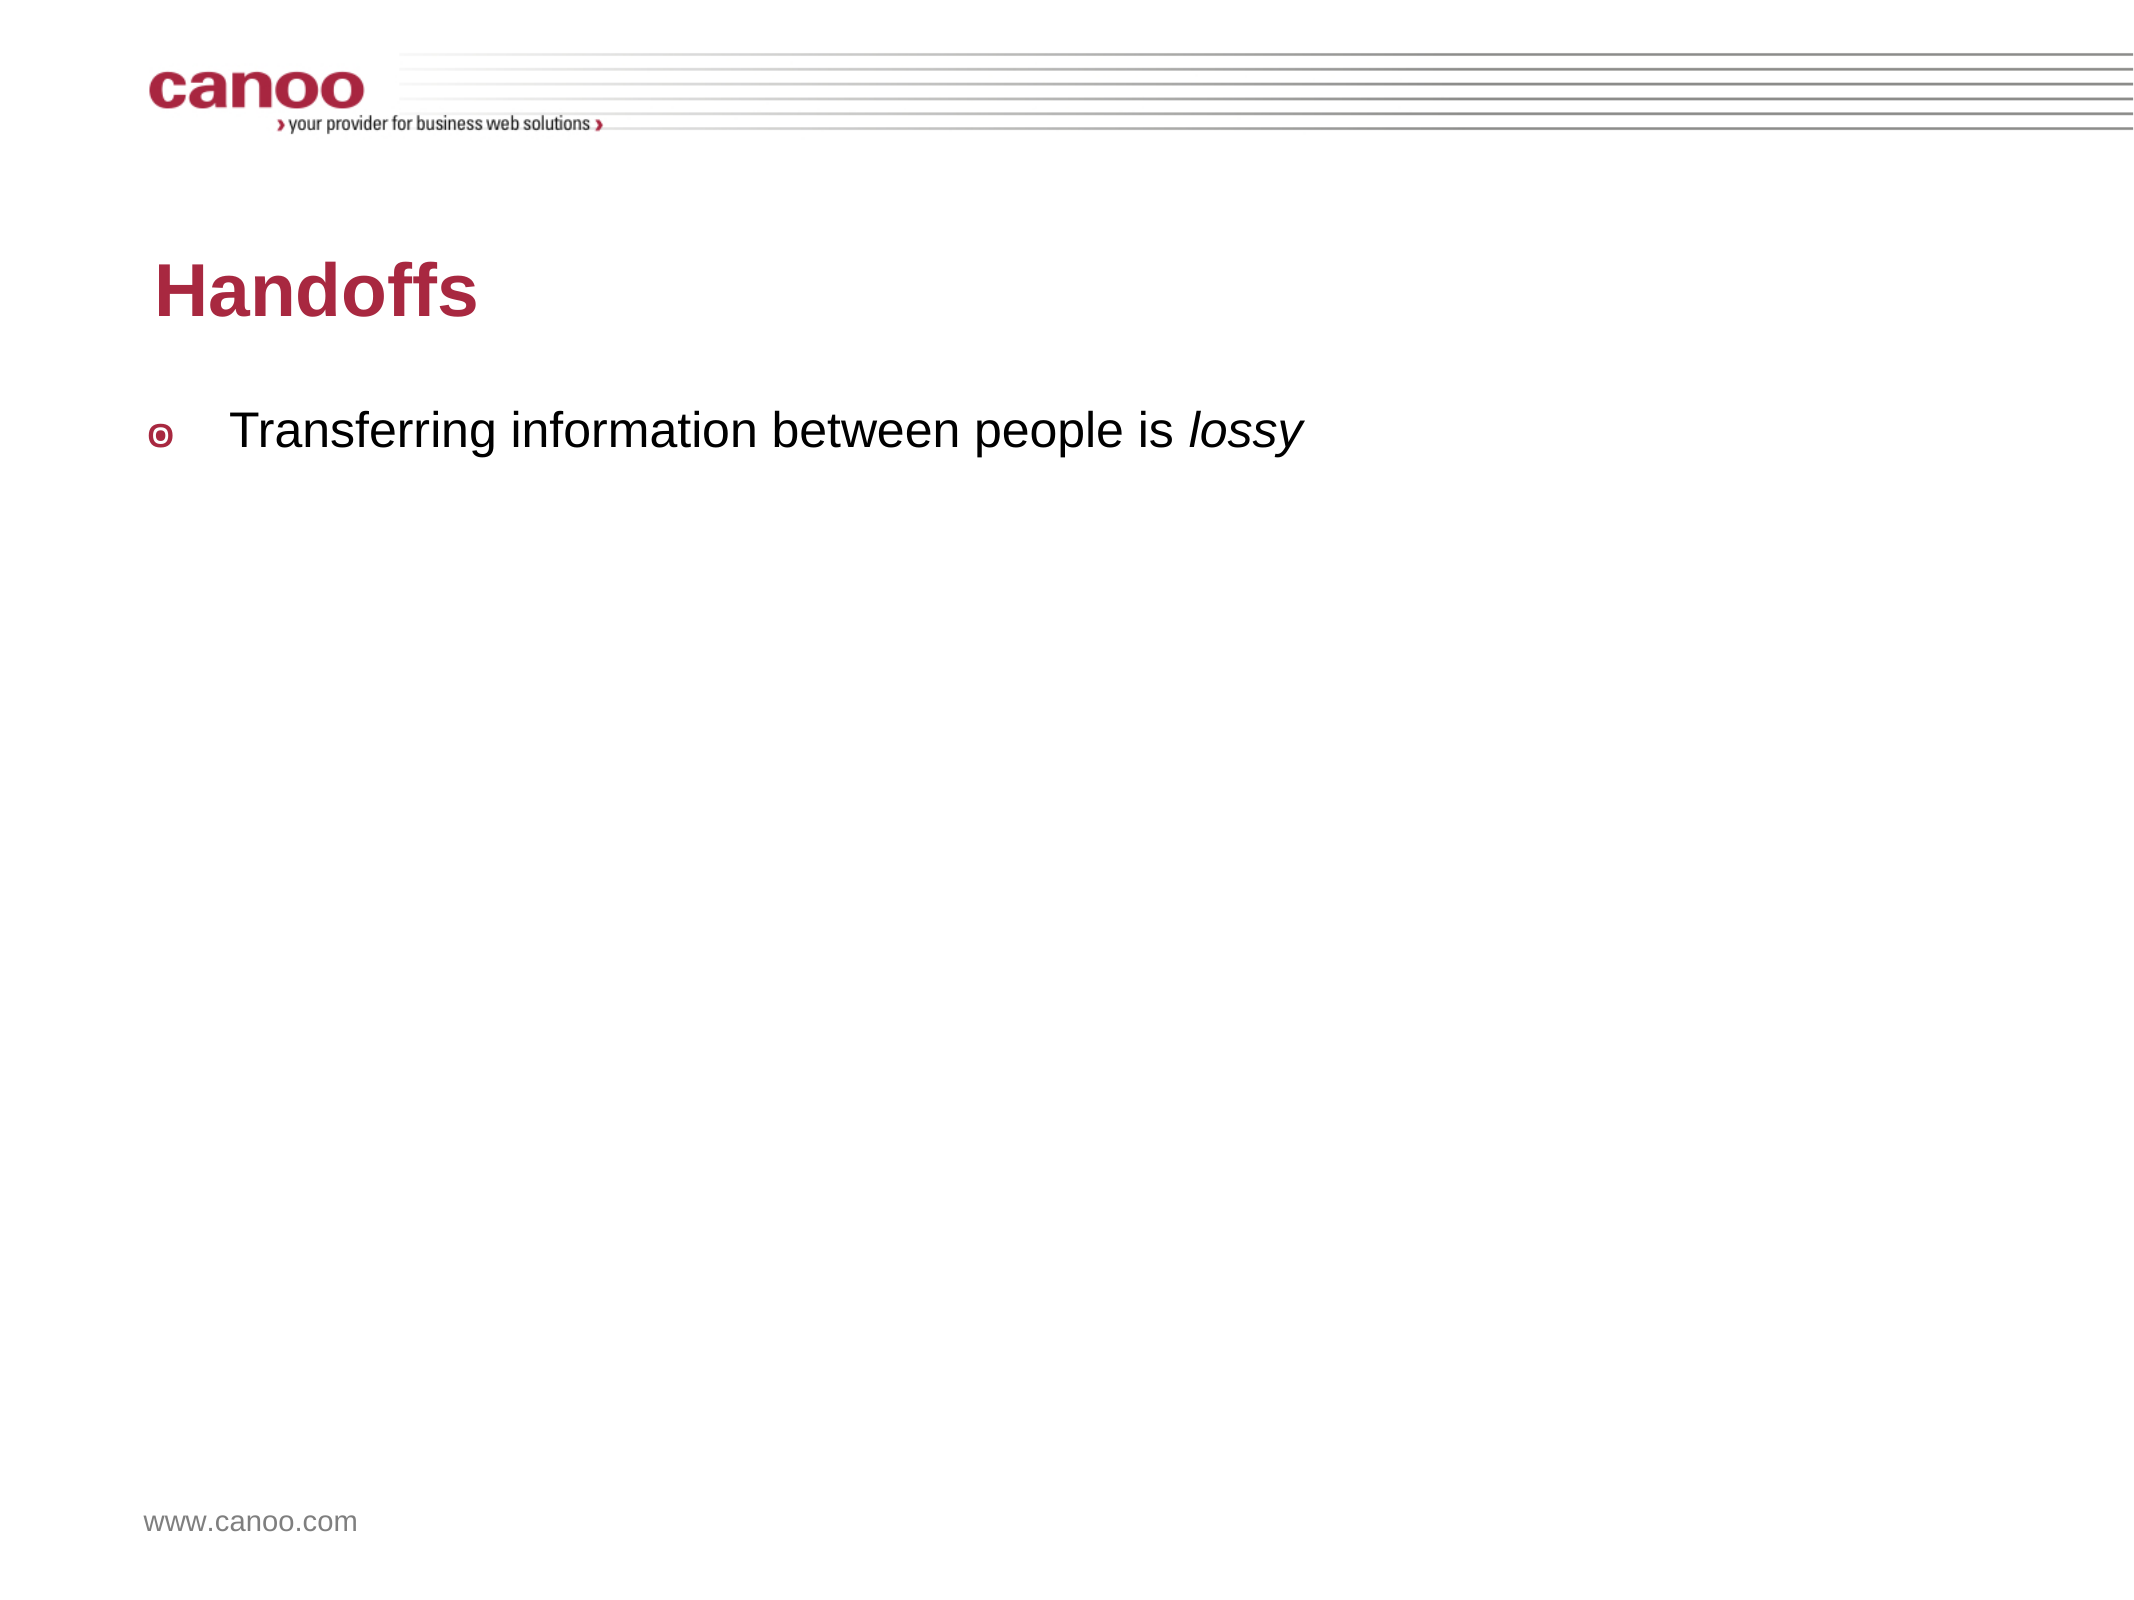

# Handoffs
Transferring information between people is lossy